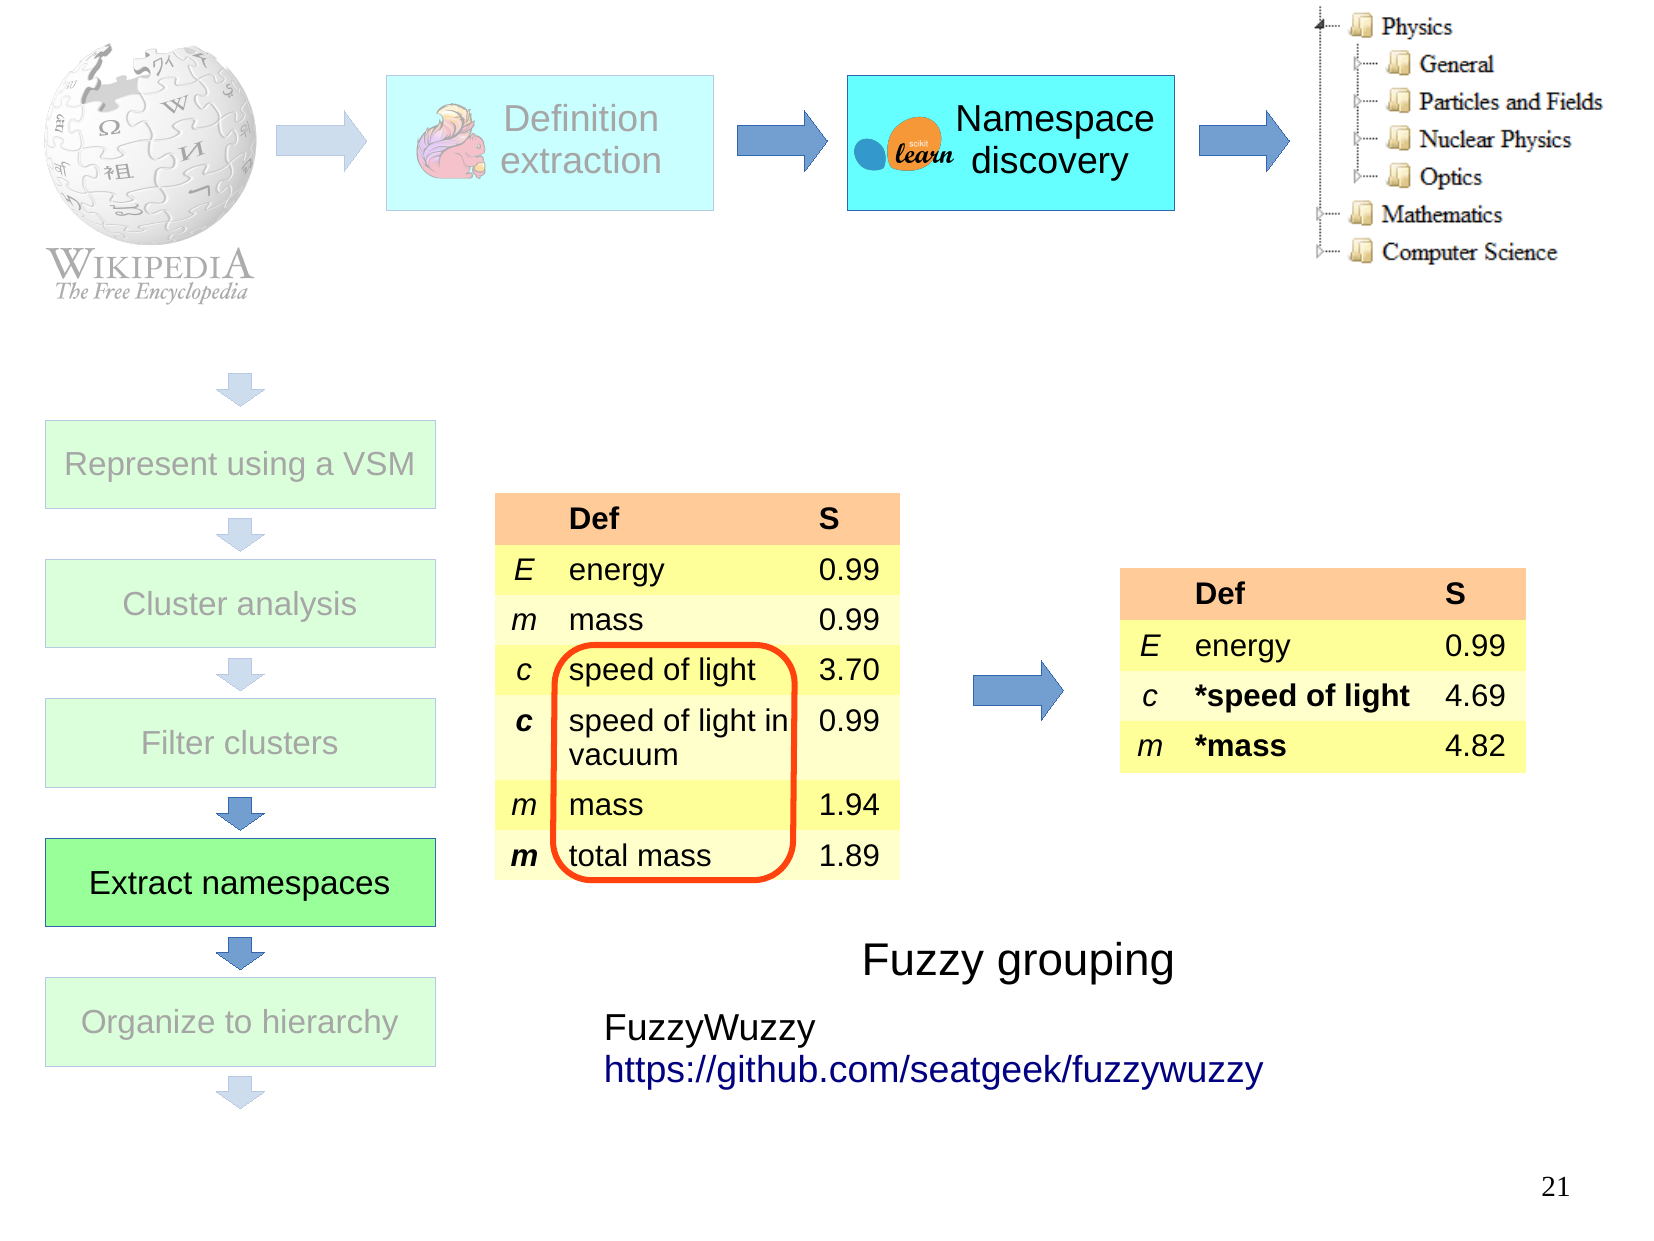

Definition extraction
Namespace discovery
Represent using a VSM
| | Def | S |
| --- | --- | --- |
| E | energy | 0.99 |
| m | mass | 0.99 |
| c | speed of light | 3.70 |
| c | speed of light in vacuum | 0.99 |
| m | mass | 1.94 |
| m | total mass | 1.89 |
Cluster analysis
| | Def | S |
| --- | --- | --- |
| E | energy | 0.99 |
| c | \*speed of light | 4.69 |
| m | \*mass | 4.82 |
Filter clusters
Extract namespaces
Fuzzy grouping
Organize to hierarchy
FuzzyWuzzy https://github.com/seatgeek/fuzzywuzzy
21